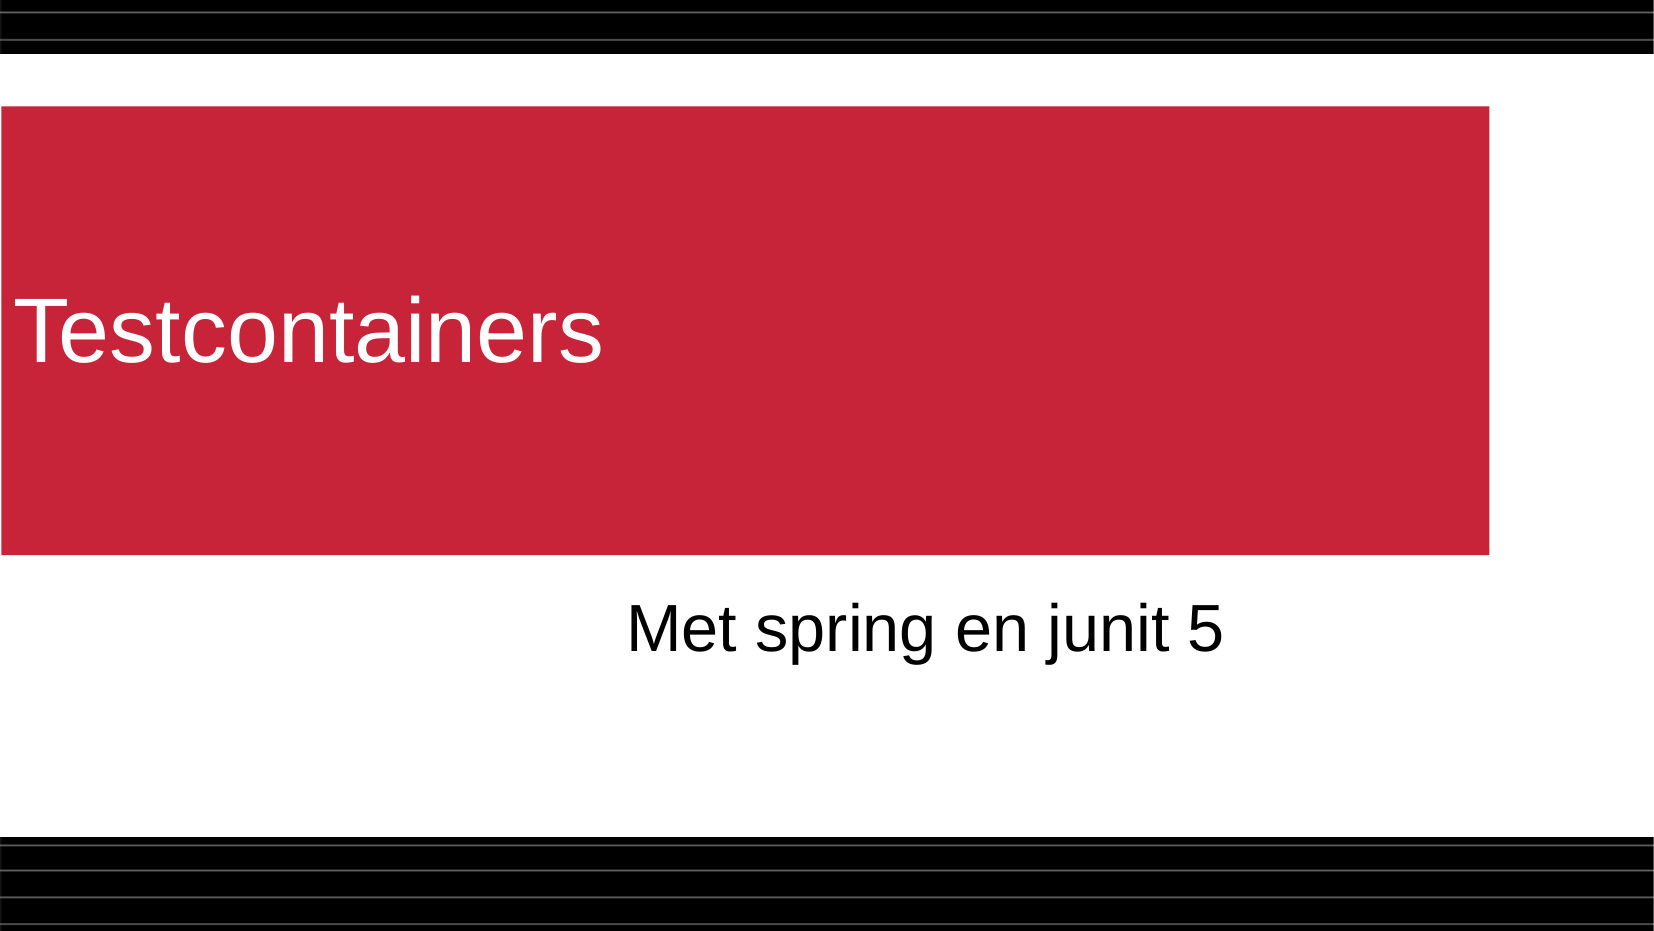

# Testcontainers
Met spring en junit 5